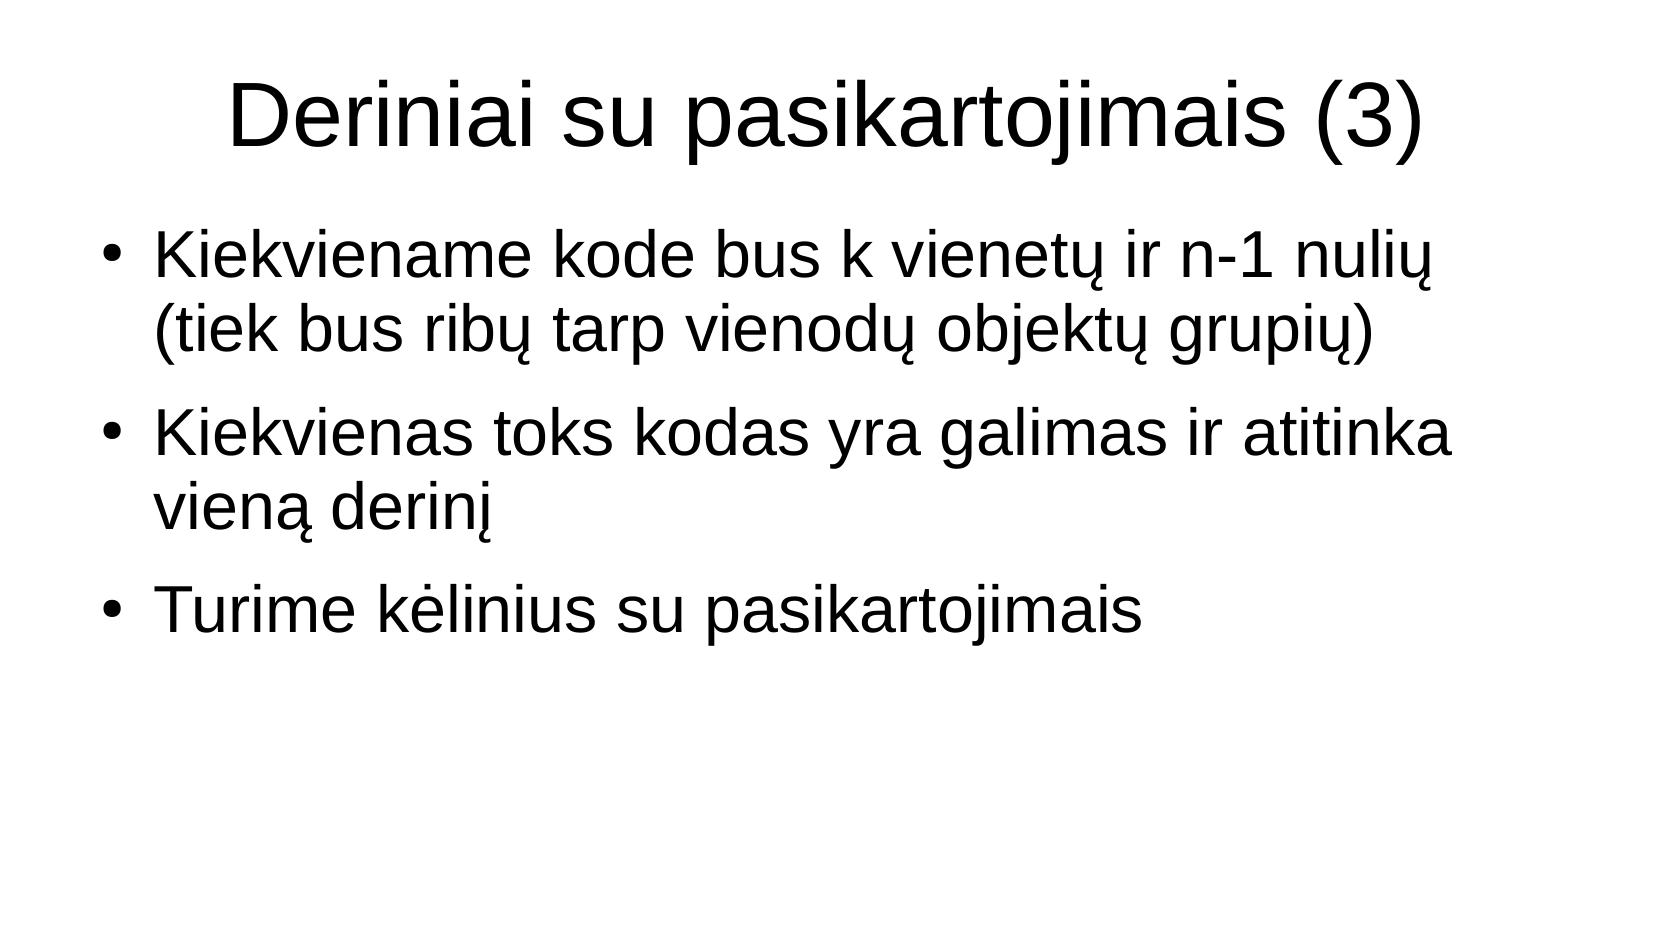

# Deriniai su pasikartojimais (3)
Kiekviename kode bus k vienetų ir n-1 nulių (tiek bus ribų tarp vienodų objektų grupių)
Kiekvienas toks kodas yra galimas ir atitinka vieną derinį
Turime kėlinius su pasikartojimais